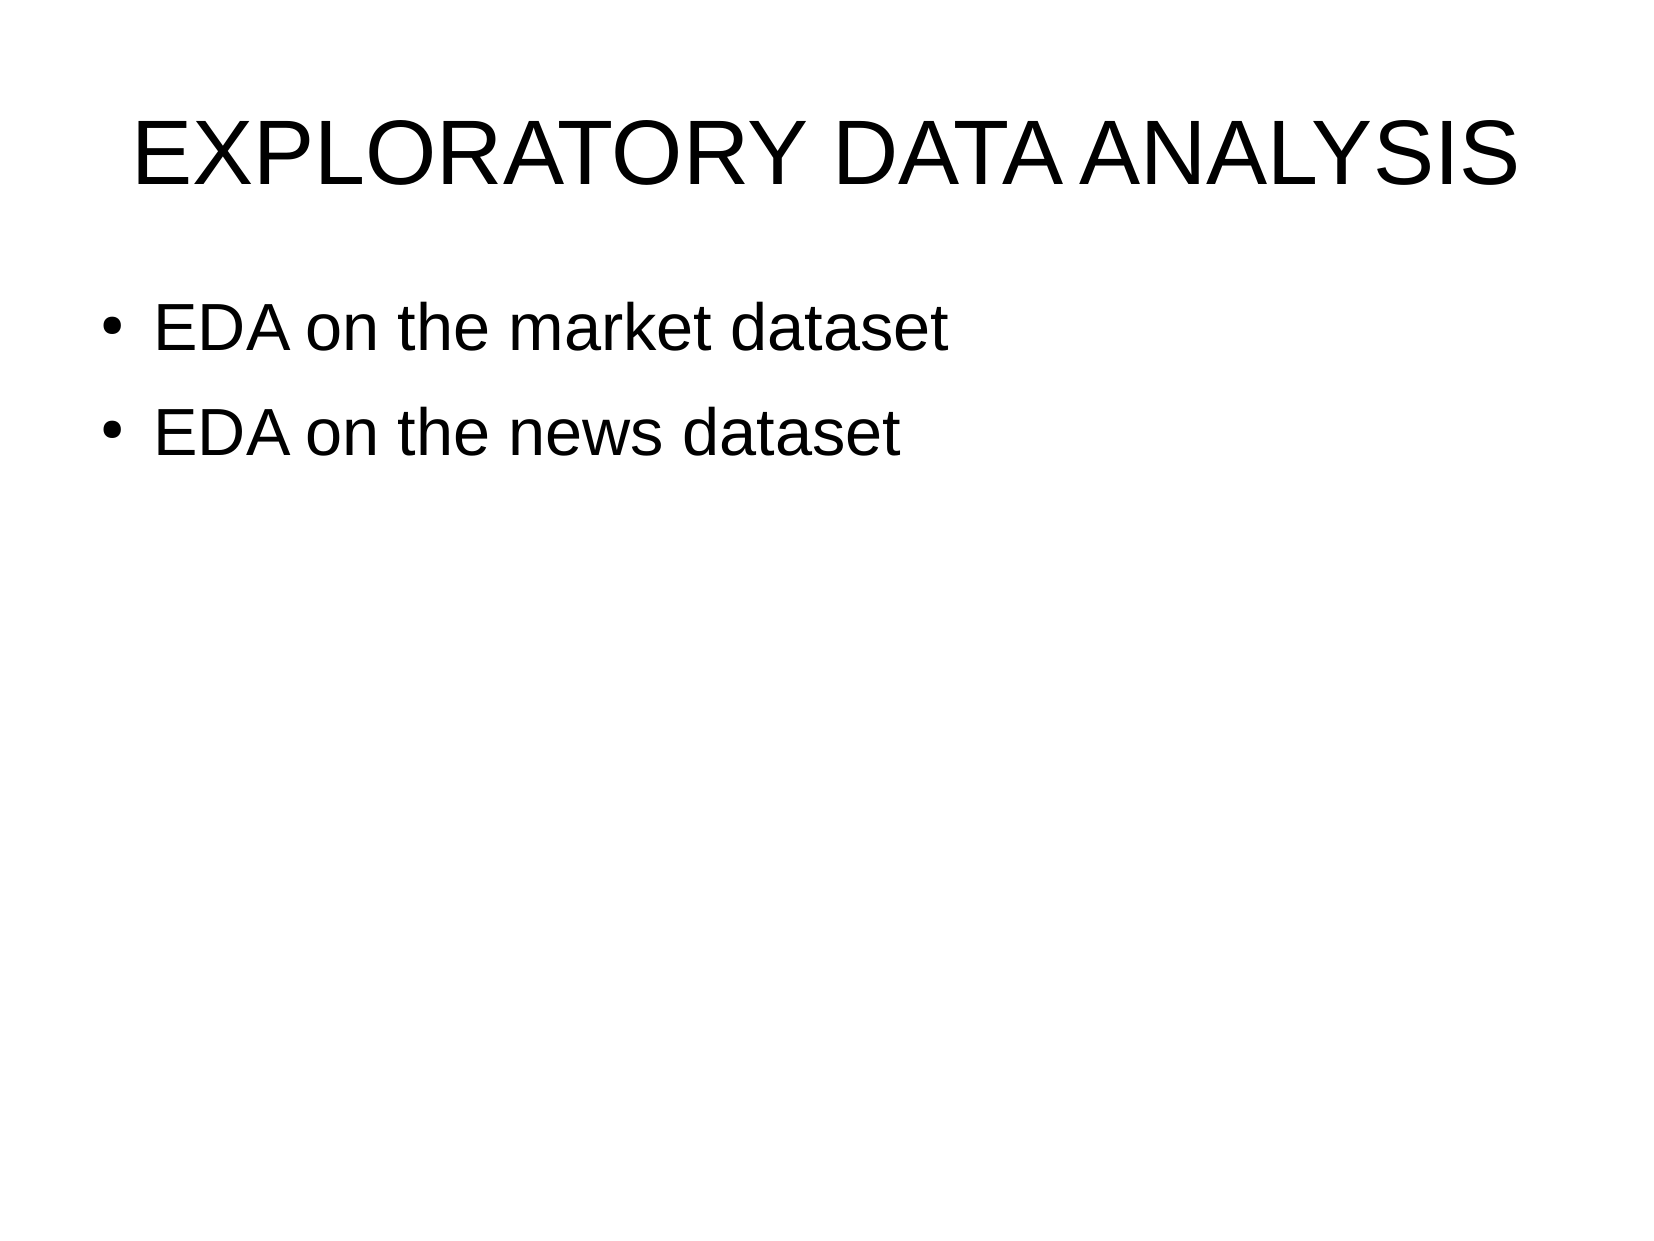

# EXPLORATORY DATA ANALYSIS
EDA on the market dataset
EDA on the news dataset